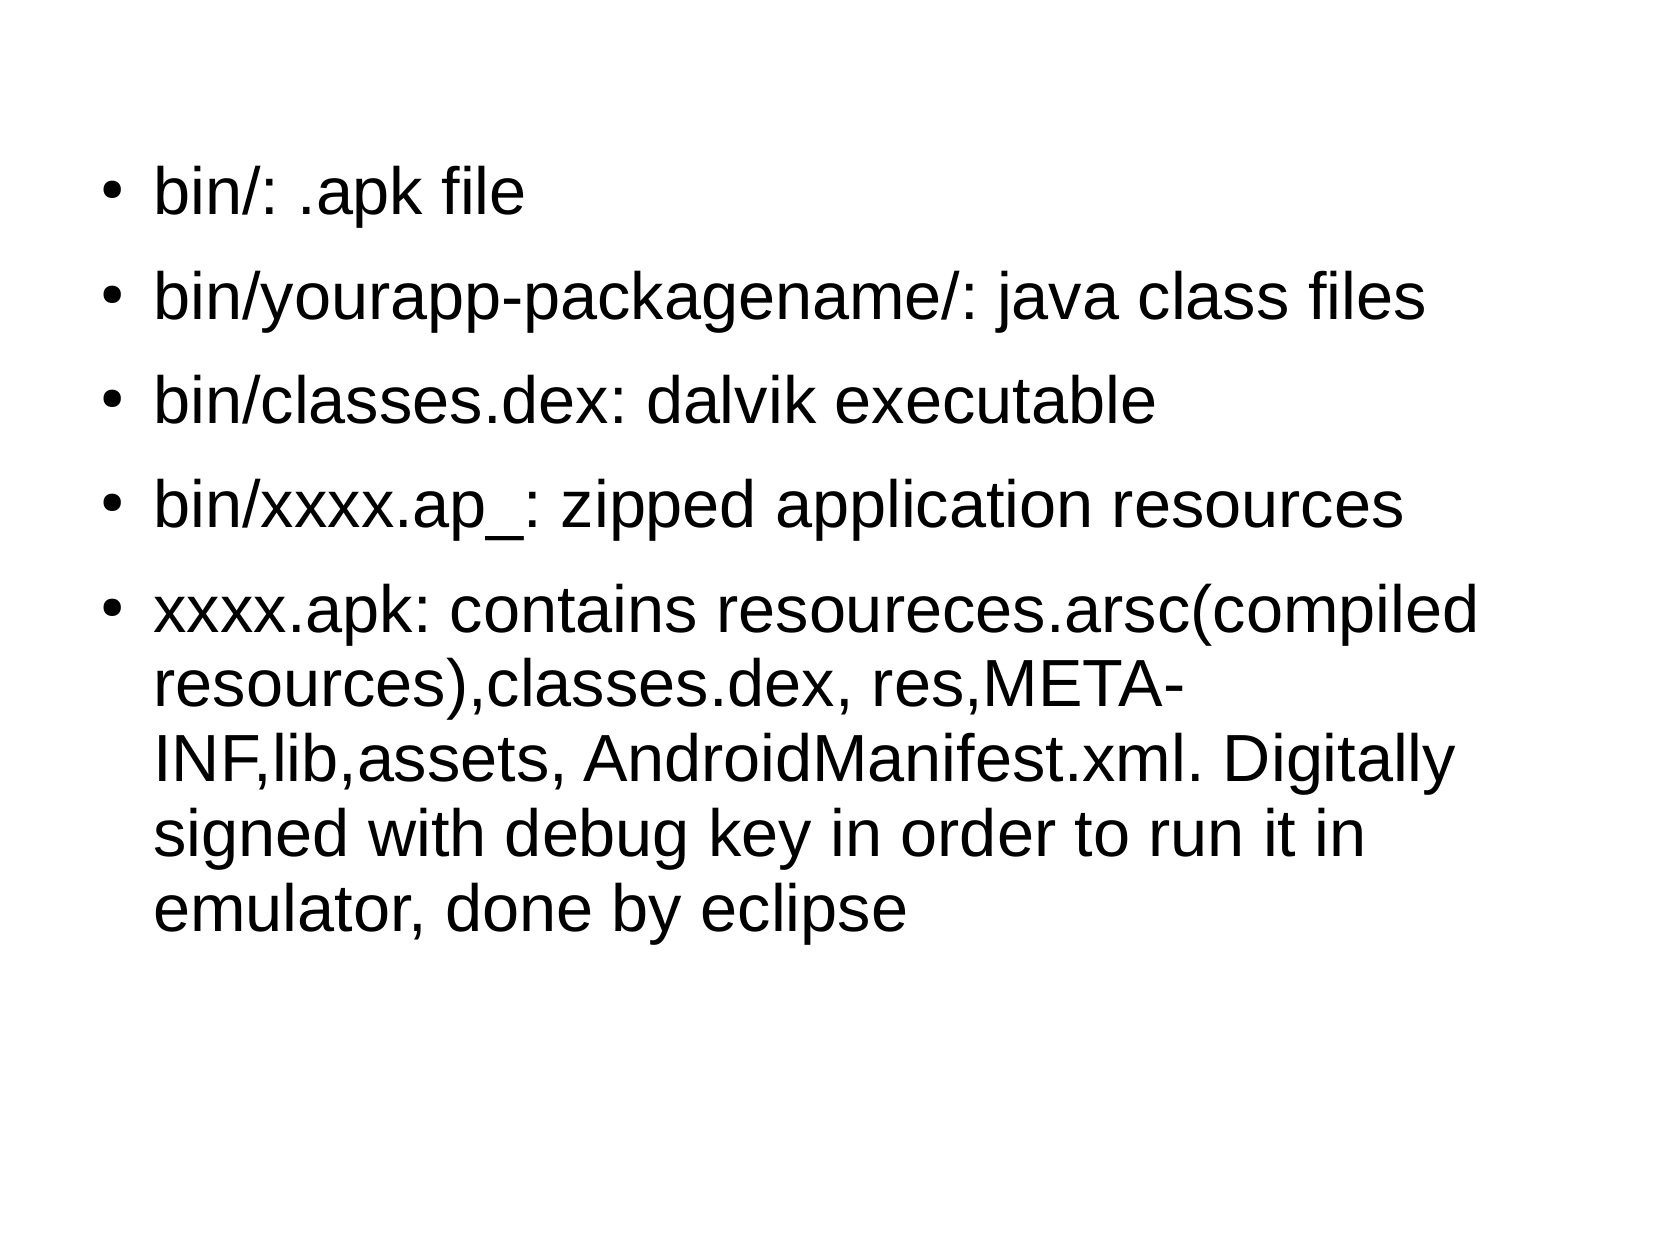

# bin/: .apk file
bin/yourapp-packagename/: java class files
bin/classes.dex: dalvik executable
bin/xxxx.ap_: zipped application resources
xxxx.apk: contains resoureces.arsc(compiled resources),classes.dex, res,META-INF,lib,assets, AndroidManifest.xml. Digitally signed with debug key in order to run it in emulator, done by eclipse